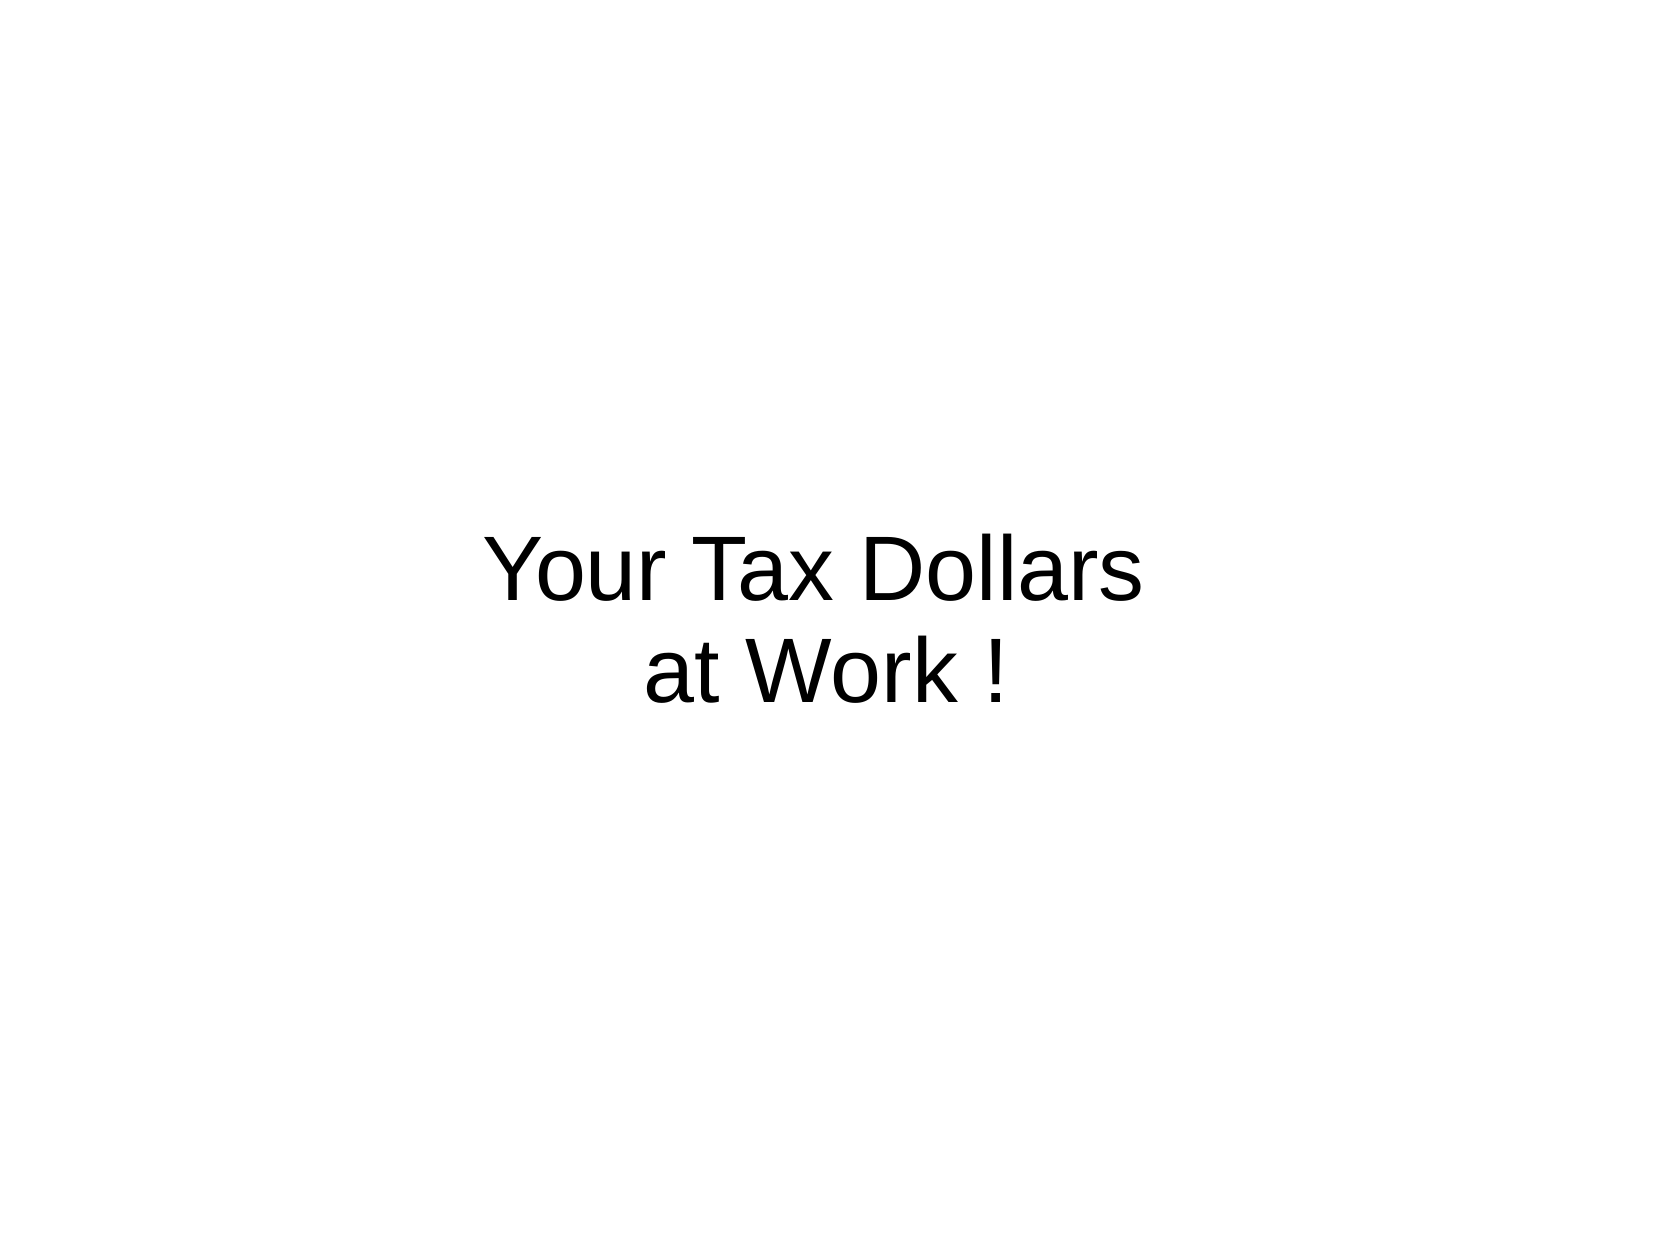

# Your Tax Dollars at Work !